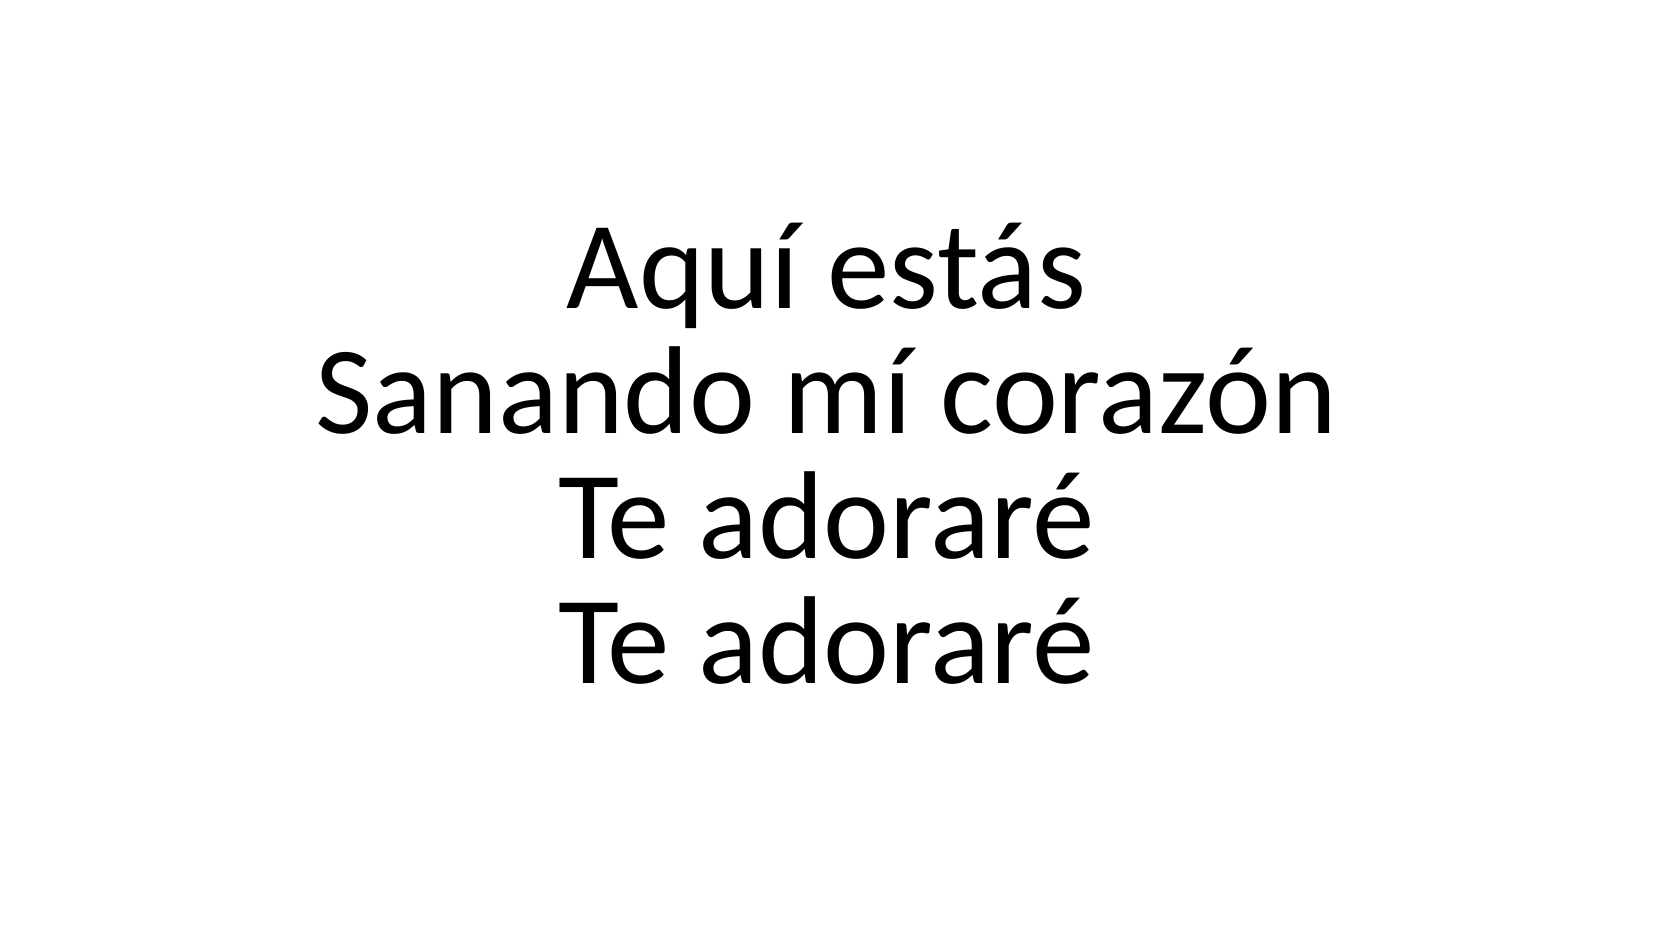

# Aquí estás Sanando mí corazón Te adoraré Te adoraré